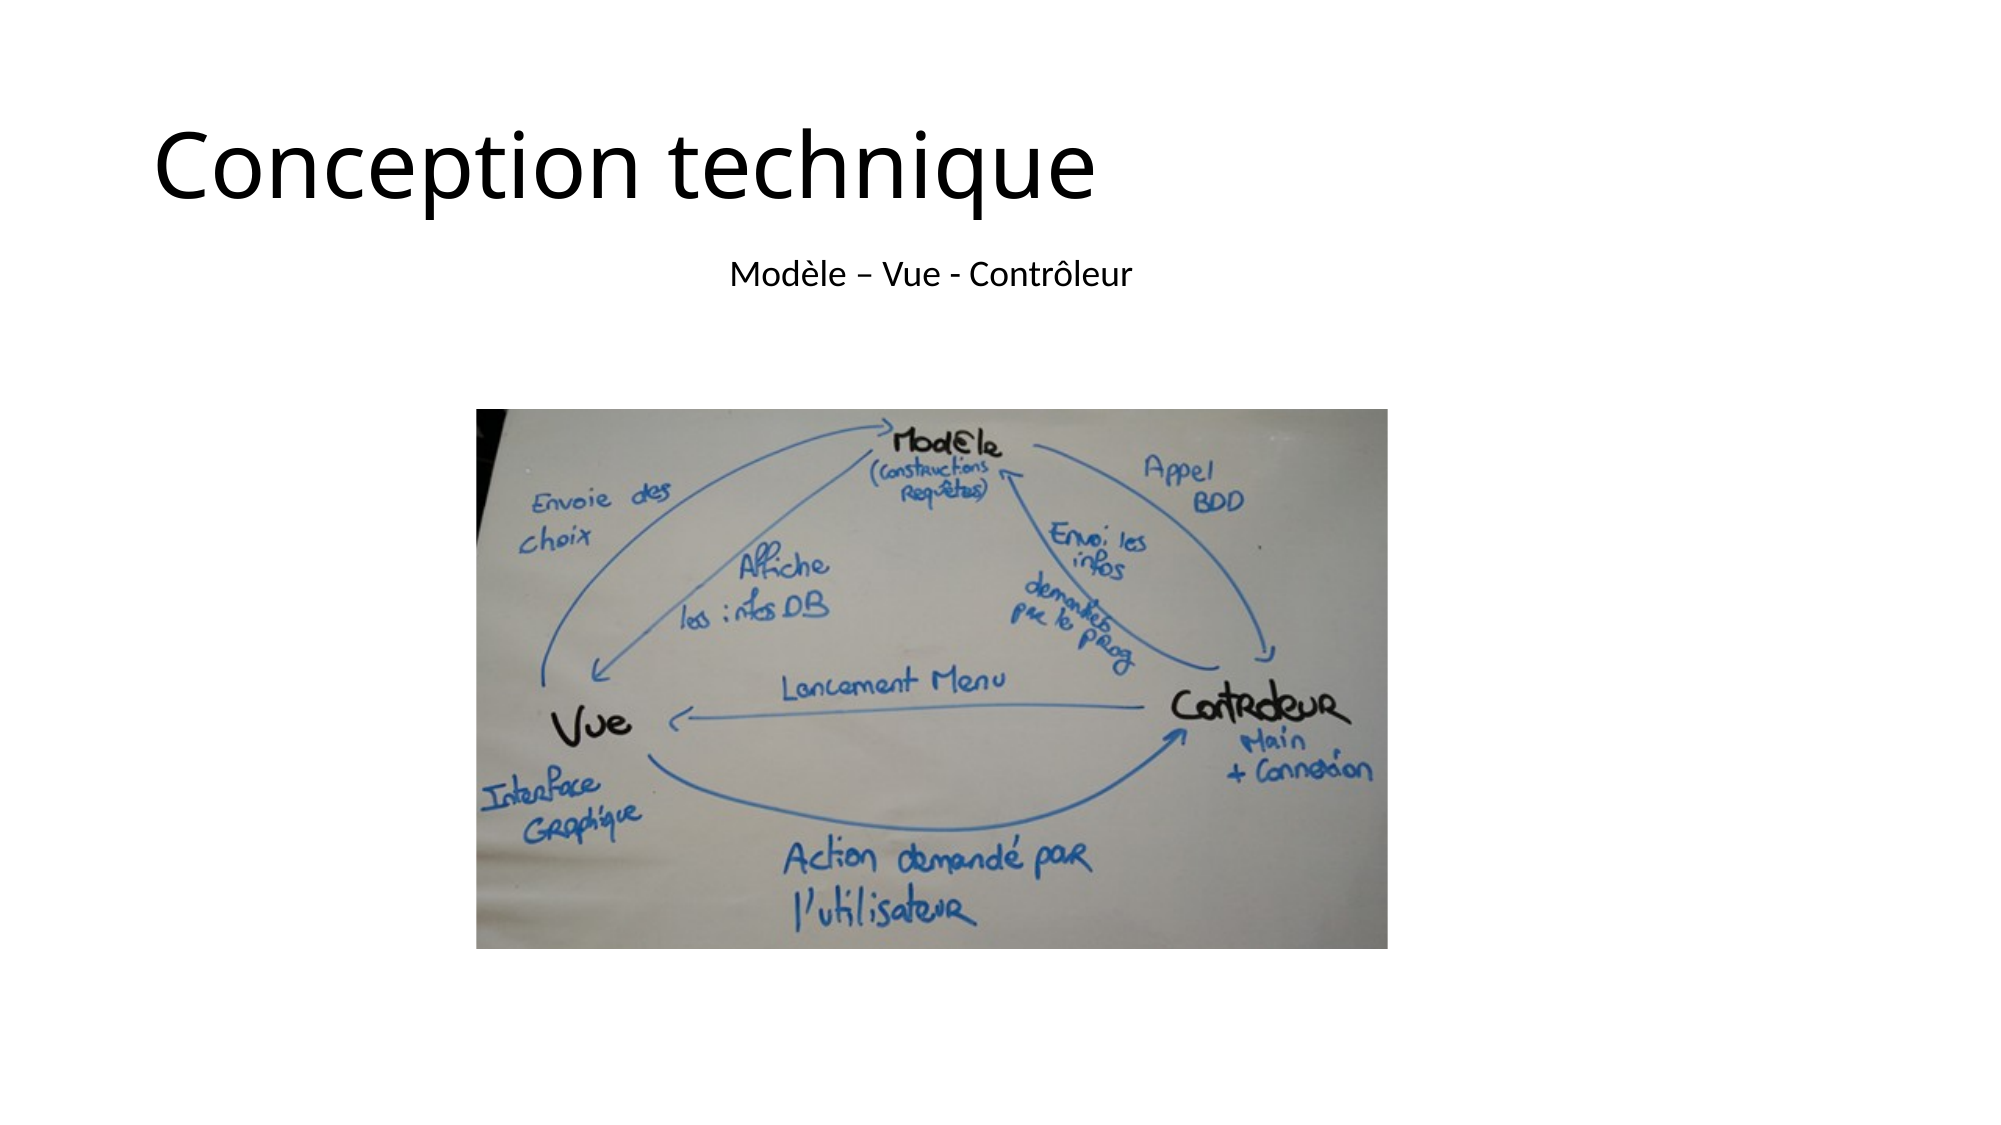

# Conception technique
Modèle – Vue - Contrôleur